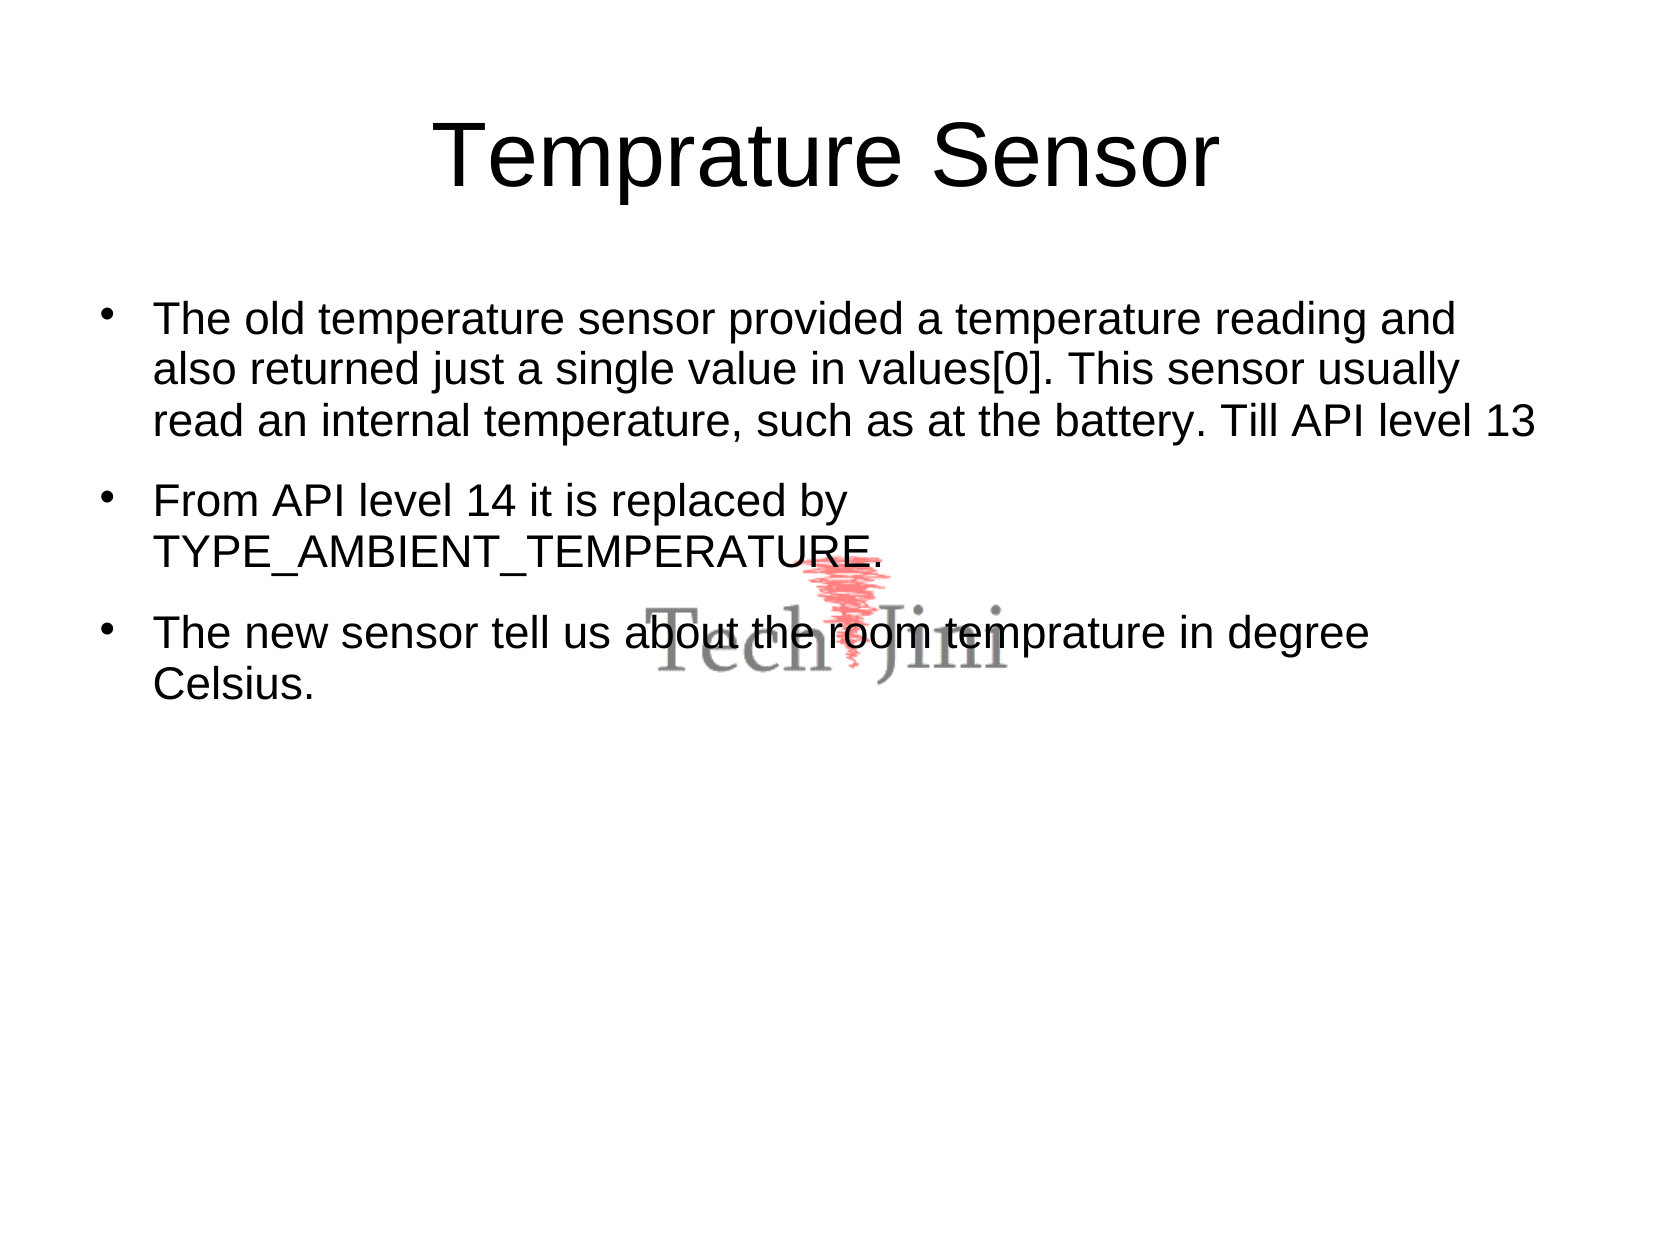

# Temprature Sensor
The old temperature sensor provided a temperature reading and also returned just a single value in values[0]. This sensor usually read an internal temperature, such as at the battery. Till API level 13
From API level 14 it is replaced by TYPE_AMBIENT_TEMPERATURE.
The new sensor tell us about the room temprature in degree Celsius.